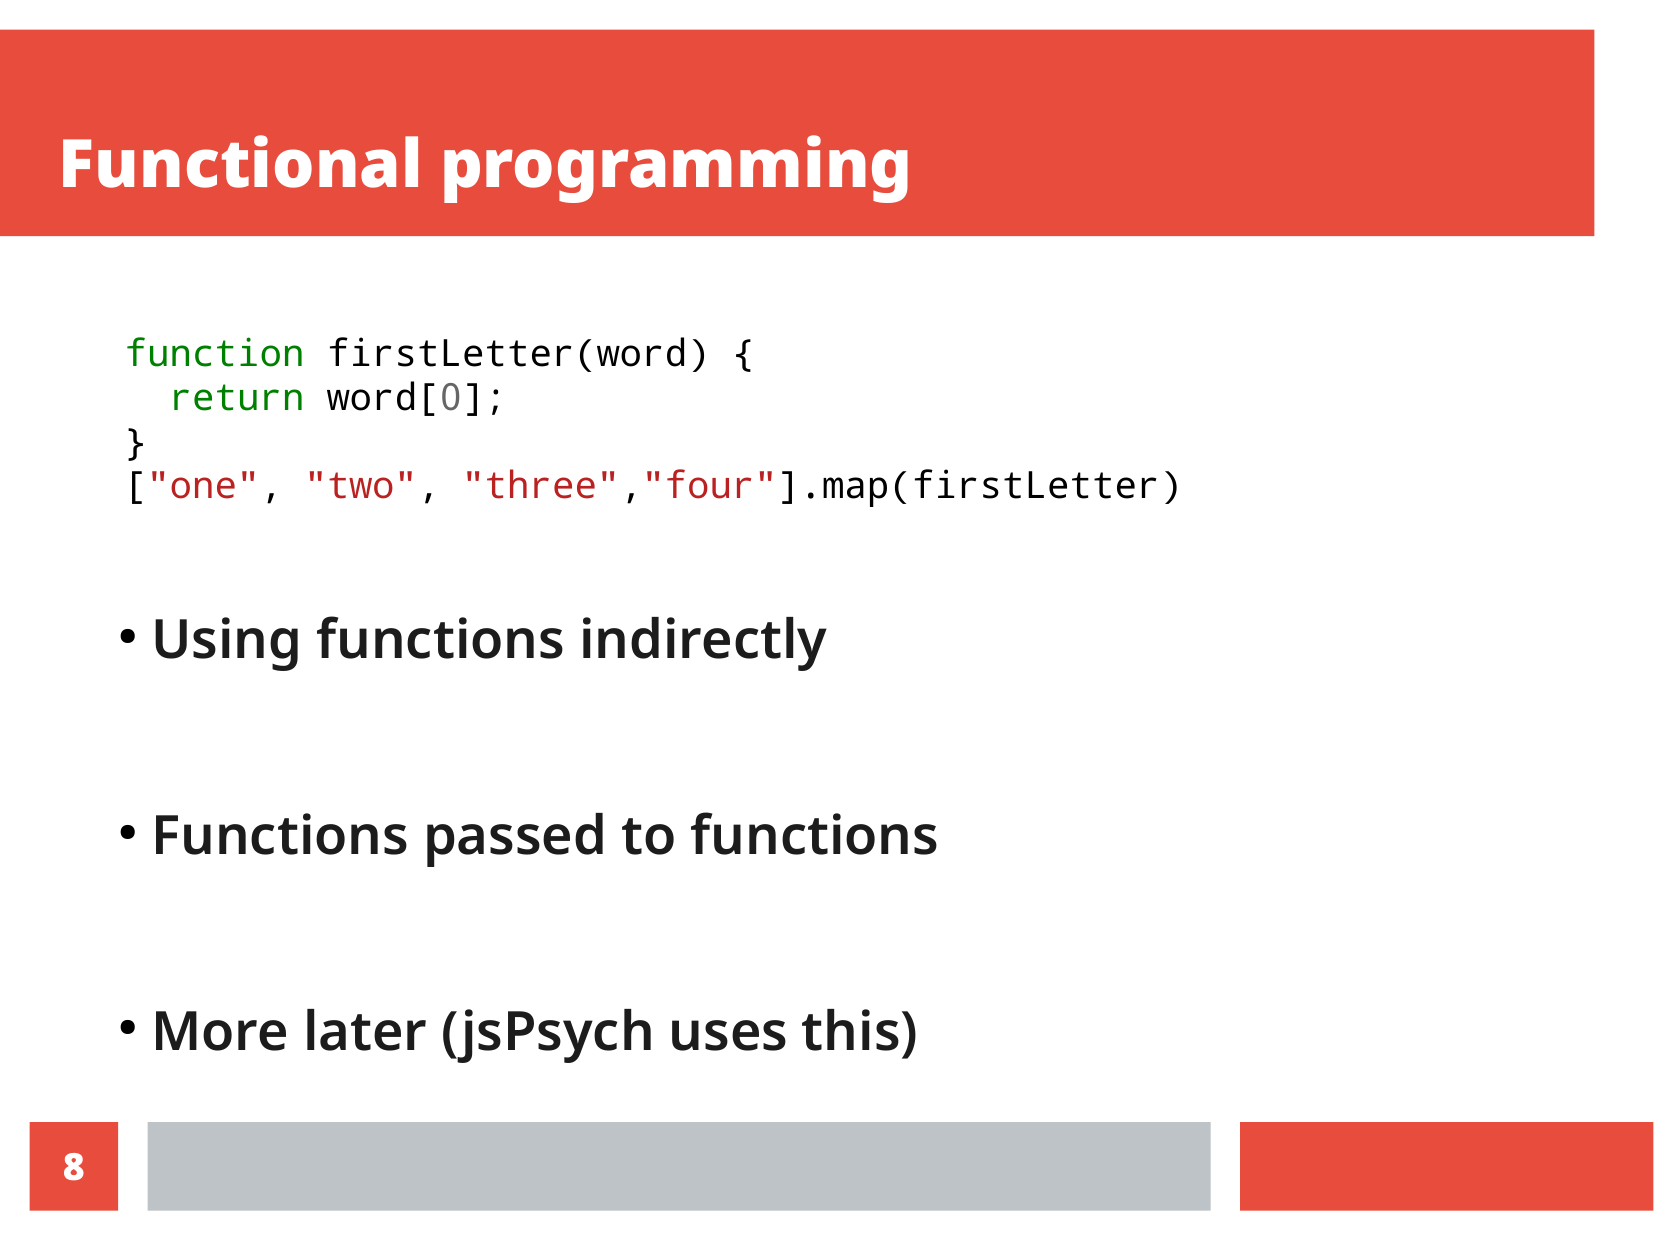

# Functional programming
 Using functions indirectly
 Functions passed to functions
 More later (jsPsych uses this)
function firstLetter(word) {
 return word[0];
}
["one", "two", "three","four"].map(firstLetter)
8